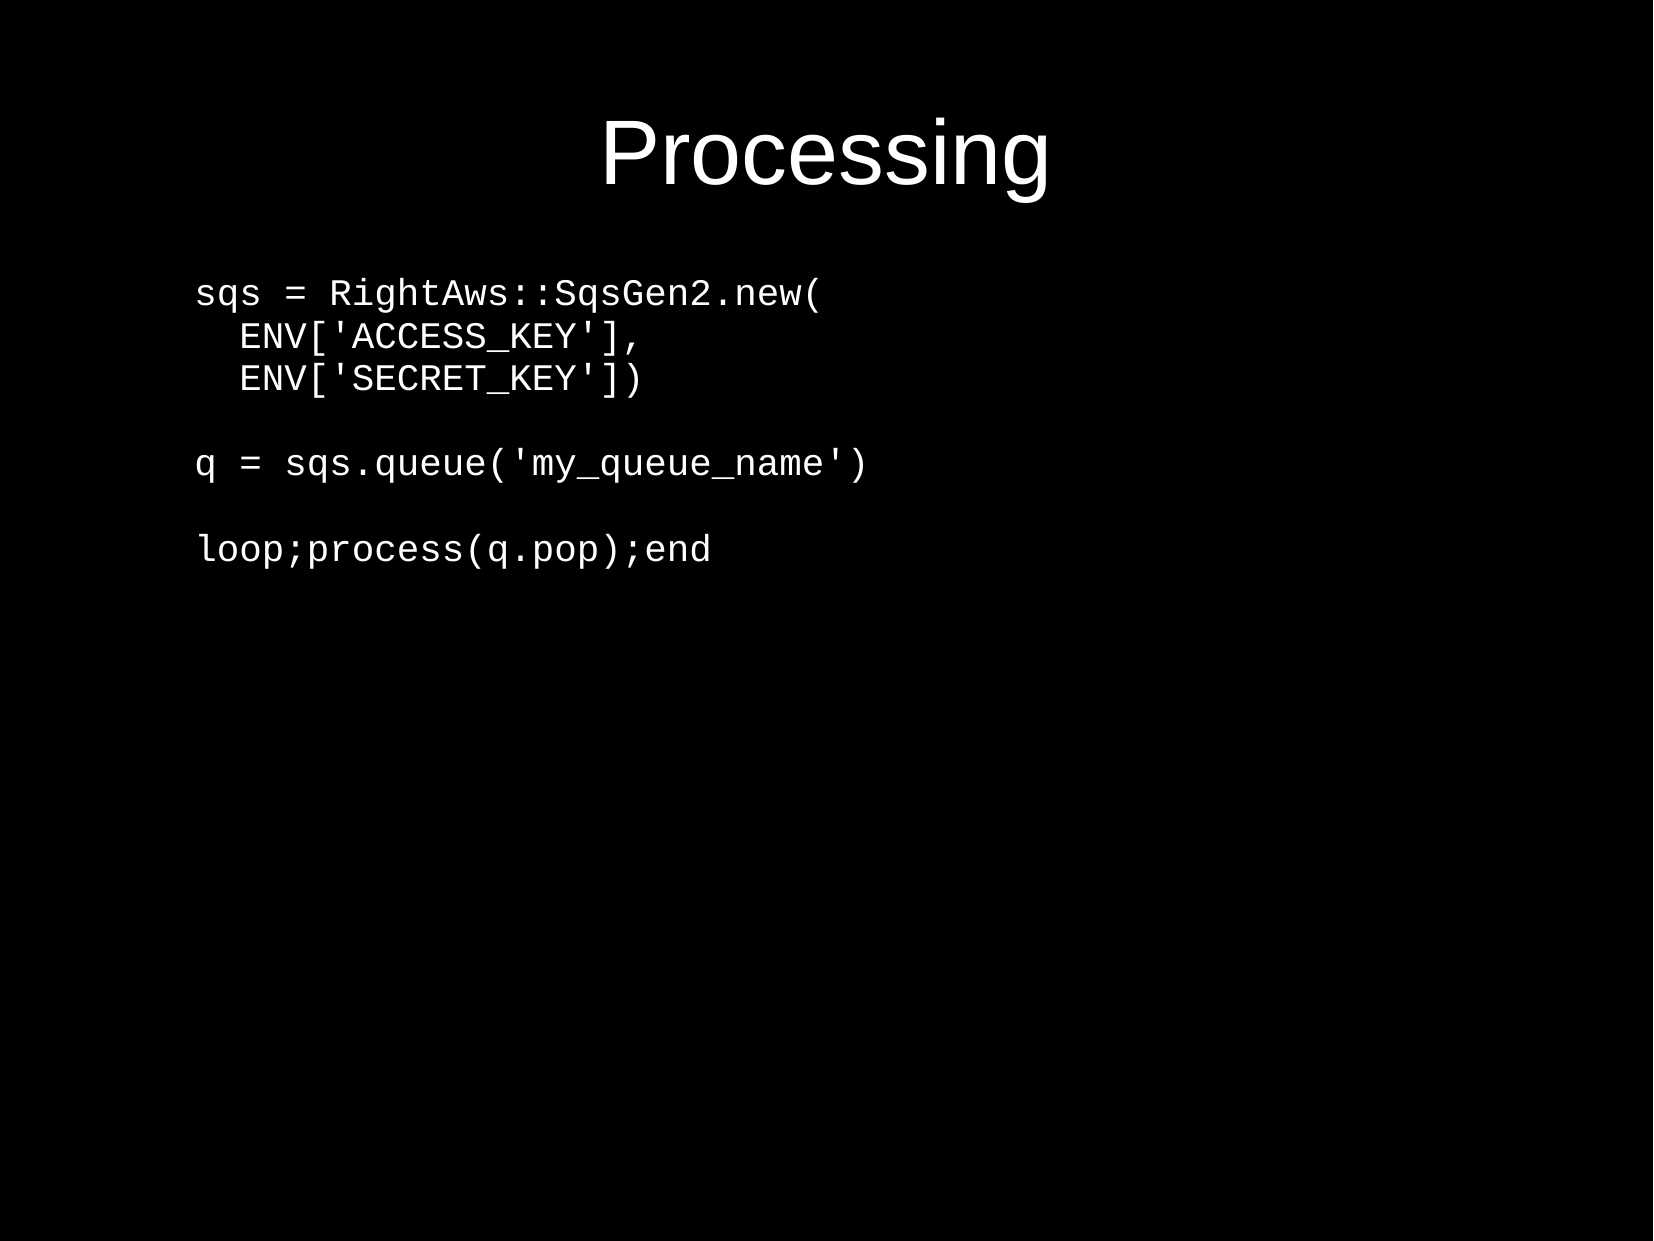

# Processing
sqs = RightAws::SqsGen2.new(
 ENV['ACCESS_KEY'],
 ENV['SECRET_KEY'])
q = sqs.queue('my_queue_name')
loop;process(q.pop);end